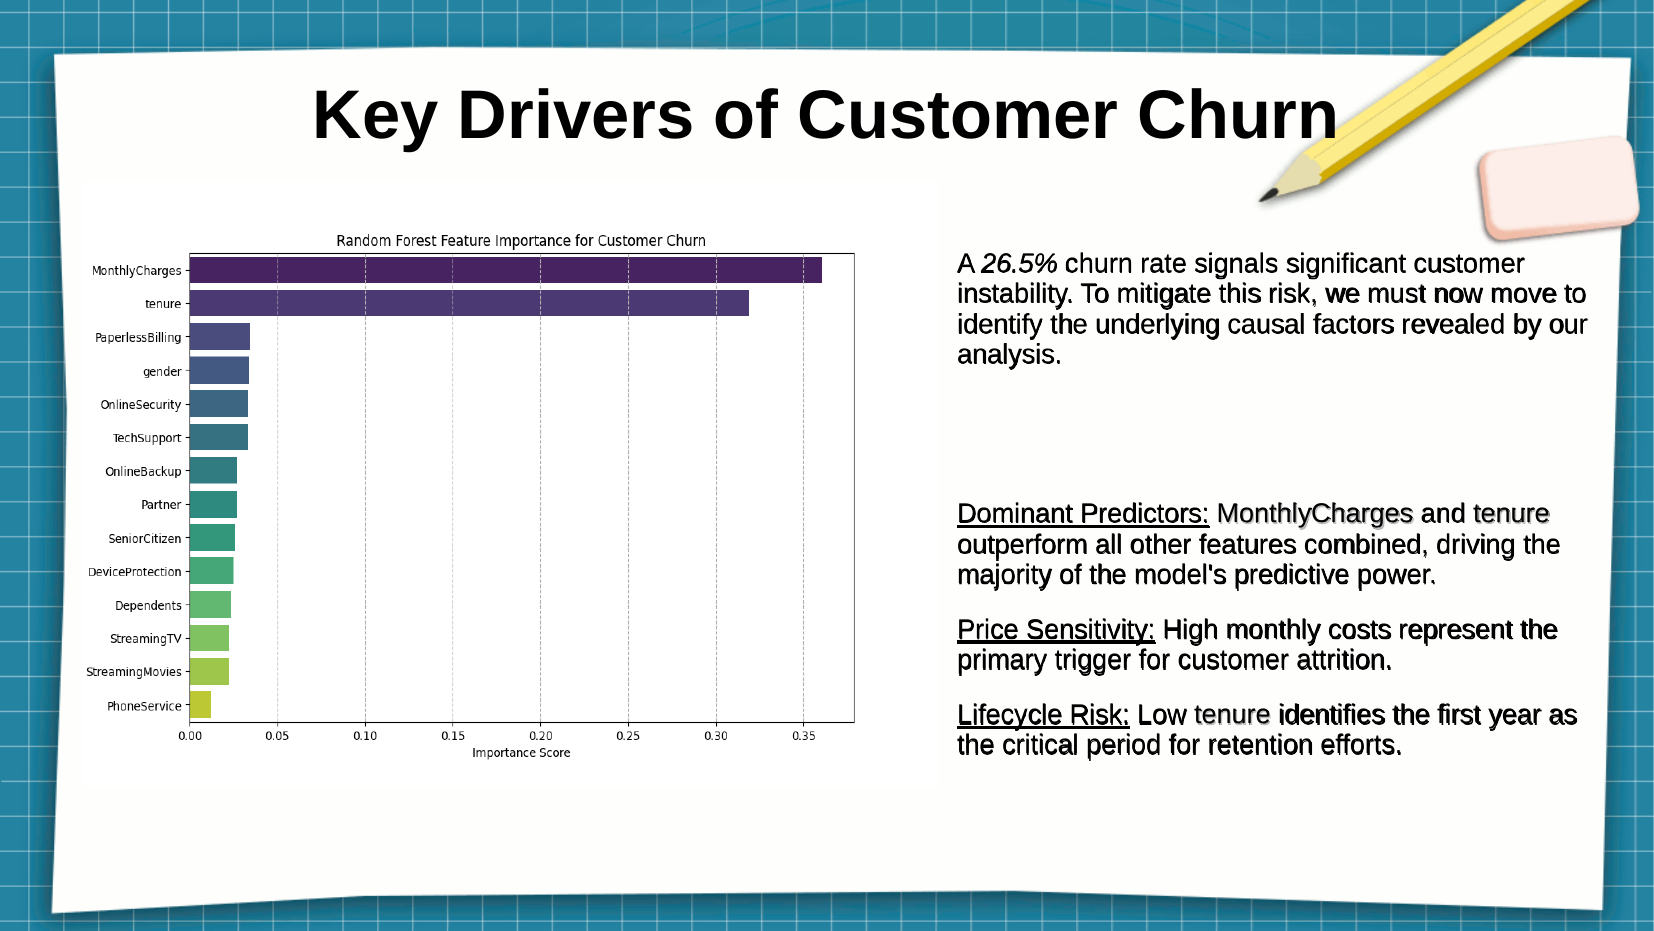

# Key Drivers of Customer Churn
A 26.5% churn rate signals significant customer instability. To mitigate this risk, we must now move to identify the underlying causal factors revealed by our analysis.
Dominant Predictors: MonthlyCharges and tenure outperform all other features combined, driving the majority of the model's predictive power.
Price Sensitivity: High monthly costs represent the primary trigger for customer attrition.
Lifecycle Risk: Low tenure identifies the first year as the critical period for retention efforts.